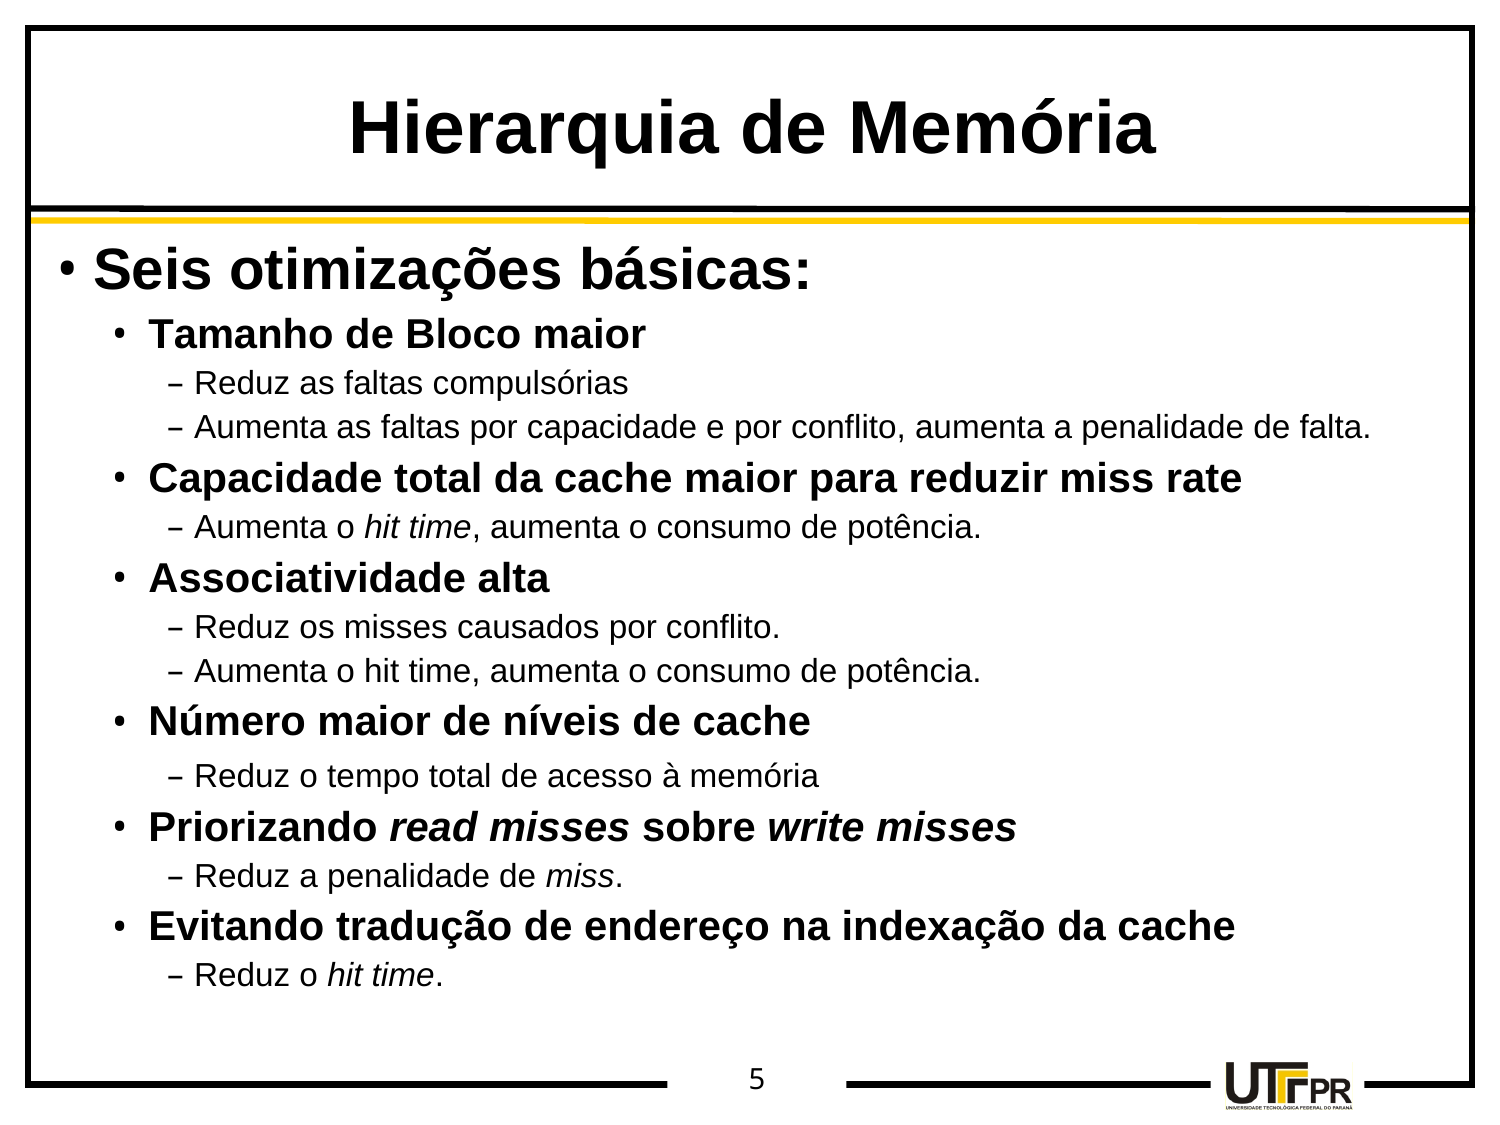

Hierarquia de Memória
# Seis otimizações básicas:
Tamanho de Bloco maior
Reduz as faltas compulsórias
Aumenta as faltas por capacidade e por conflito, aumenta a penalidade de falta.
Capacidade total da cache maior para reduzir miss rate
Aumenta o hit time, aumenta o consumo de potência.
Associatividade alta
Reduz os misses causados por conflito.
Aumenta o hit time, aumenta o consumo de potência.
Número maior de níveis de cache
Reduz o tempo total de acesso à memória
Priorizando read misses sobre write misses
Reduz a penalidade de miss.
Evitando tradução de endereço na indexação da cache
Reduz o hit time.